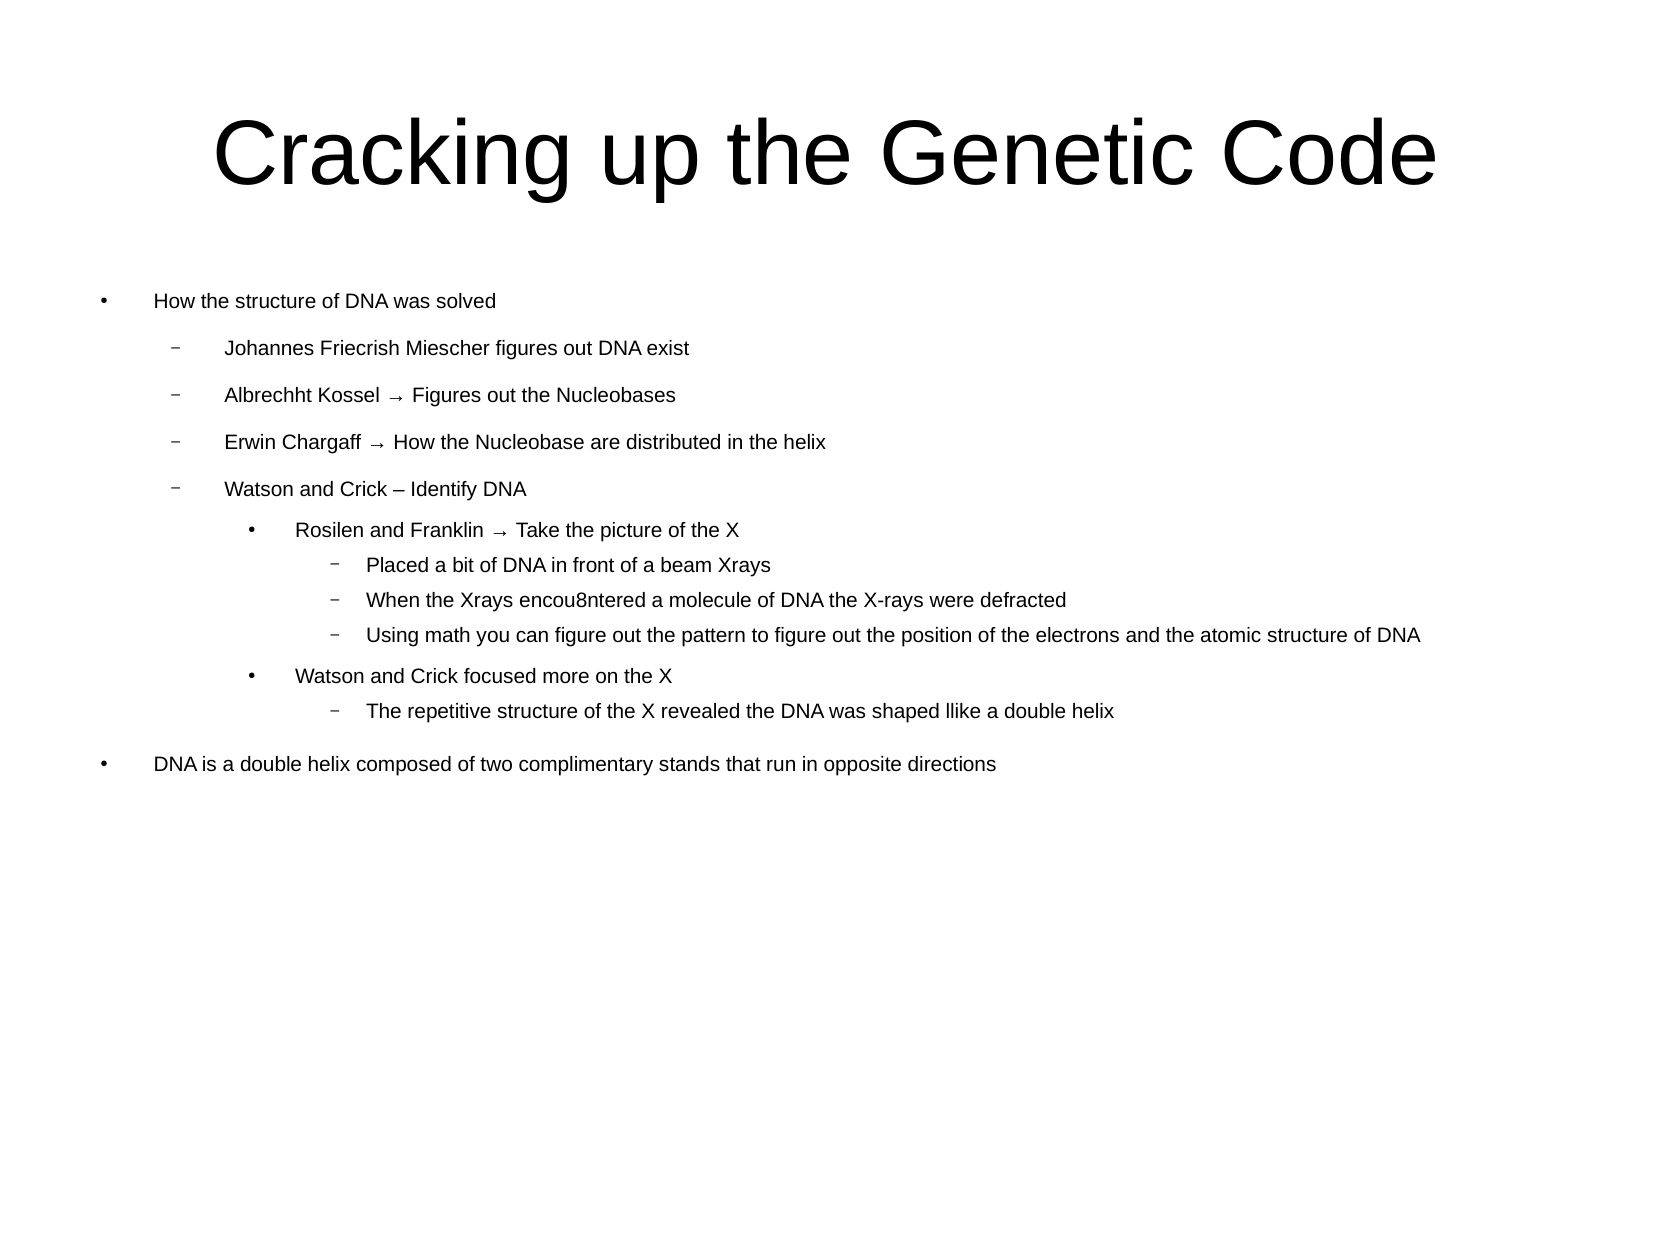

# Cracking up the Genetic Code
How the structure of DNA was solved
Johannes Friecrish Miescher figures out DNA exist
Albrechht Kossel → Figures out the Nucleobases
Erwin Chargaff → How the Nucleobase are distributed in the helix
Watson and Crick – Identify DNA
Rosilen and Franklin → Take the picture of the X
Placed a bit of DNA in front of a beam Xrays
When the Xrays encou8ntered a molecule of DNA the X-rays were defracted
Using math you can figure out the pattern to figure out the position of the electrons and the atomic structure of DNA
Watson and Crick focused more on the X
The repetitive structure of the X revealed the DNA was shaped llike a double helix
DNA is a double helix composed of two complimentary stands that run in opposite directions